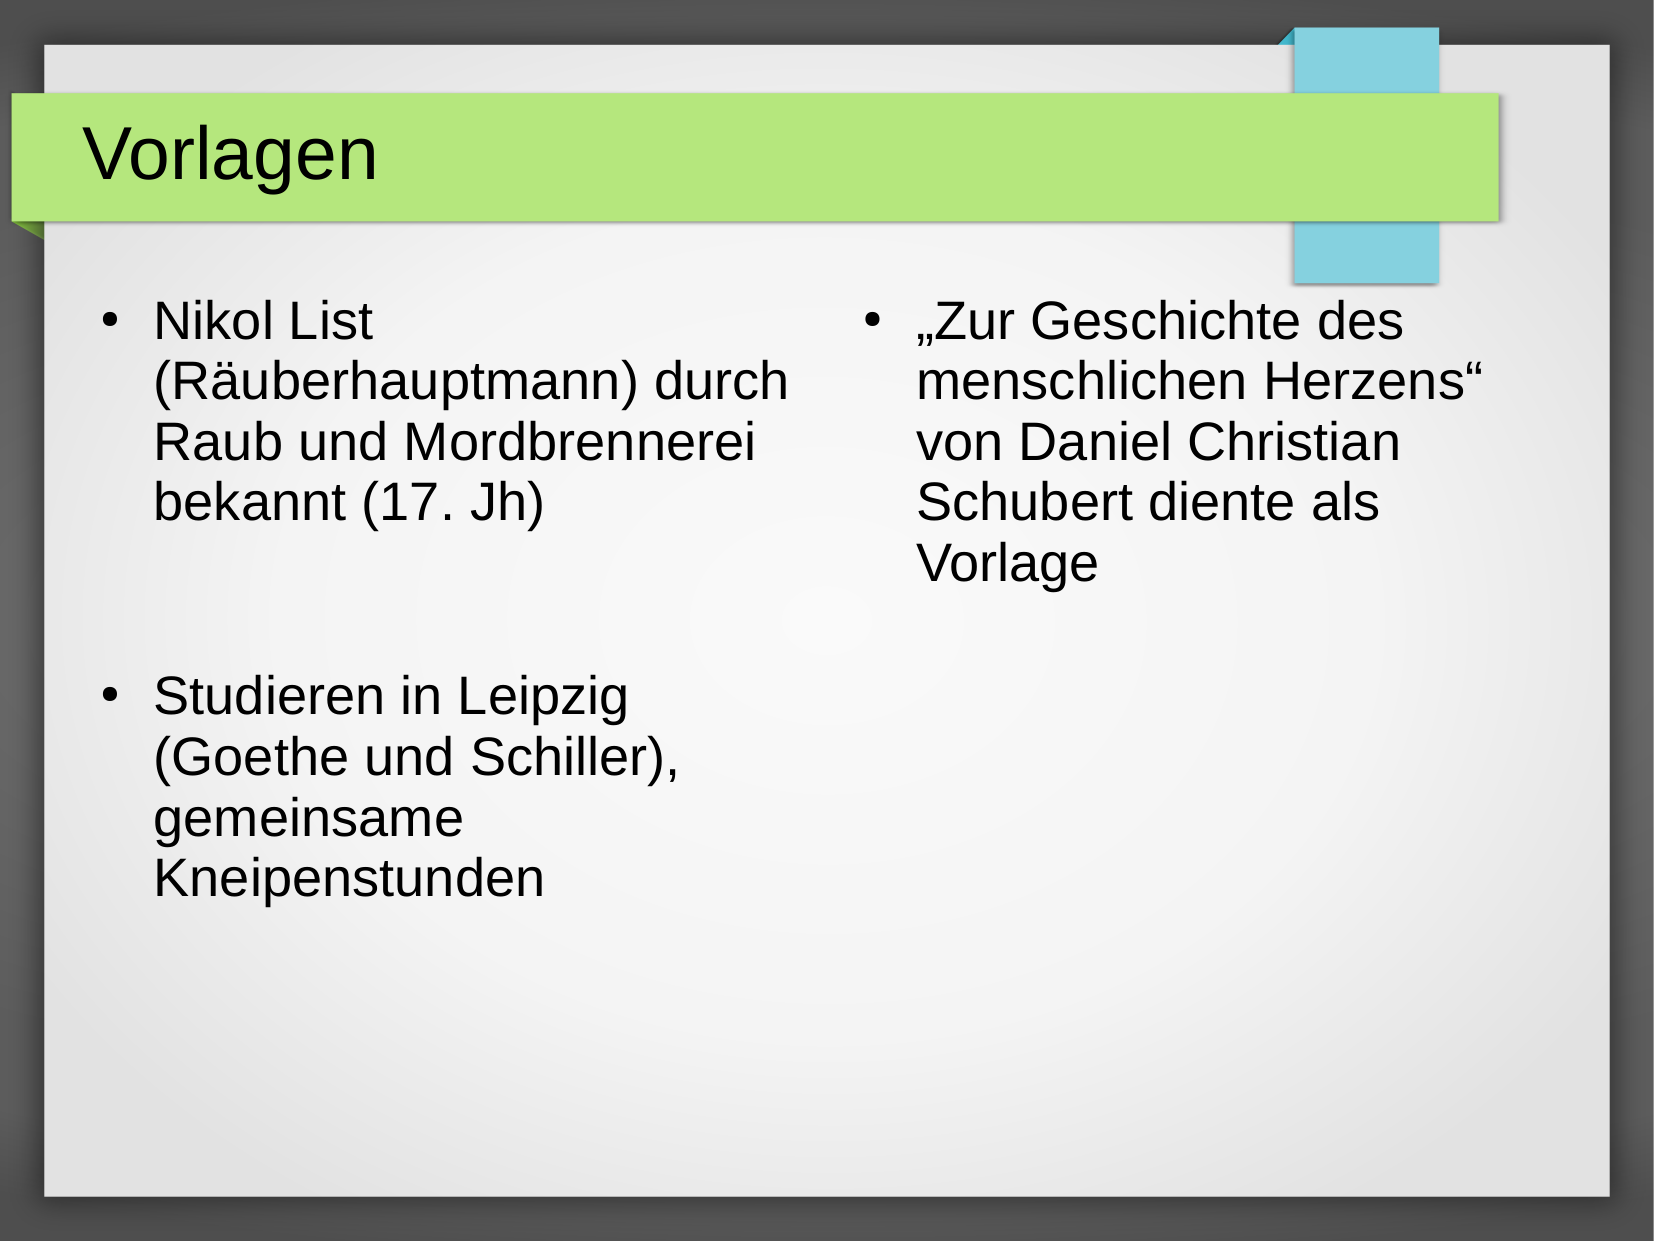

# Vorlagen
Nikol List (Räuberhauptmann) durch Raub und Mordbrennerei bekannt (17. Jh)
„Zur Geschichte des menschlichen Herzens“ von Daniel Christian Schubert diente als Vorlage
Studieren in Leipzig (Goethe und Schiller), gemeinsame Kneipenstunden